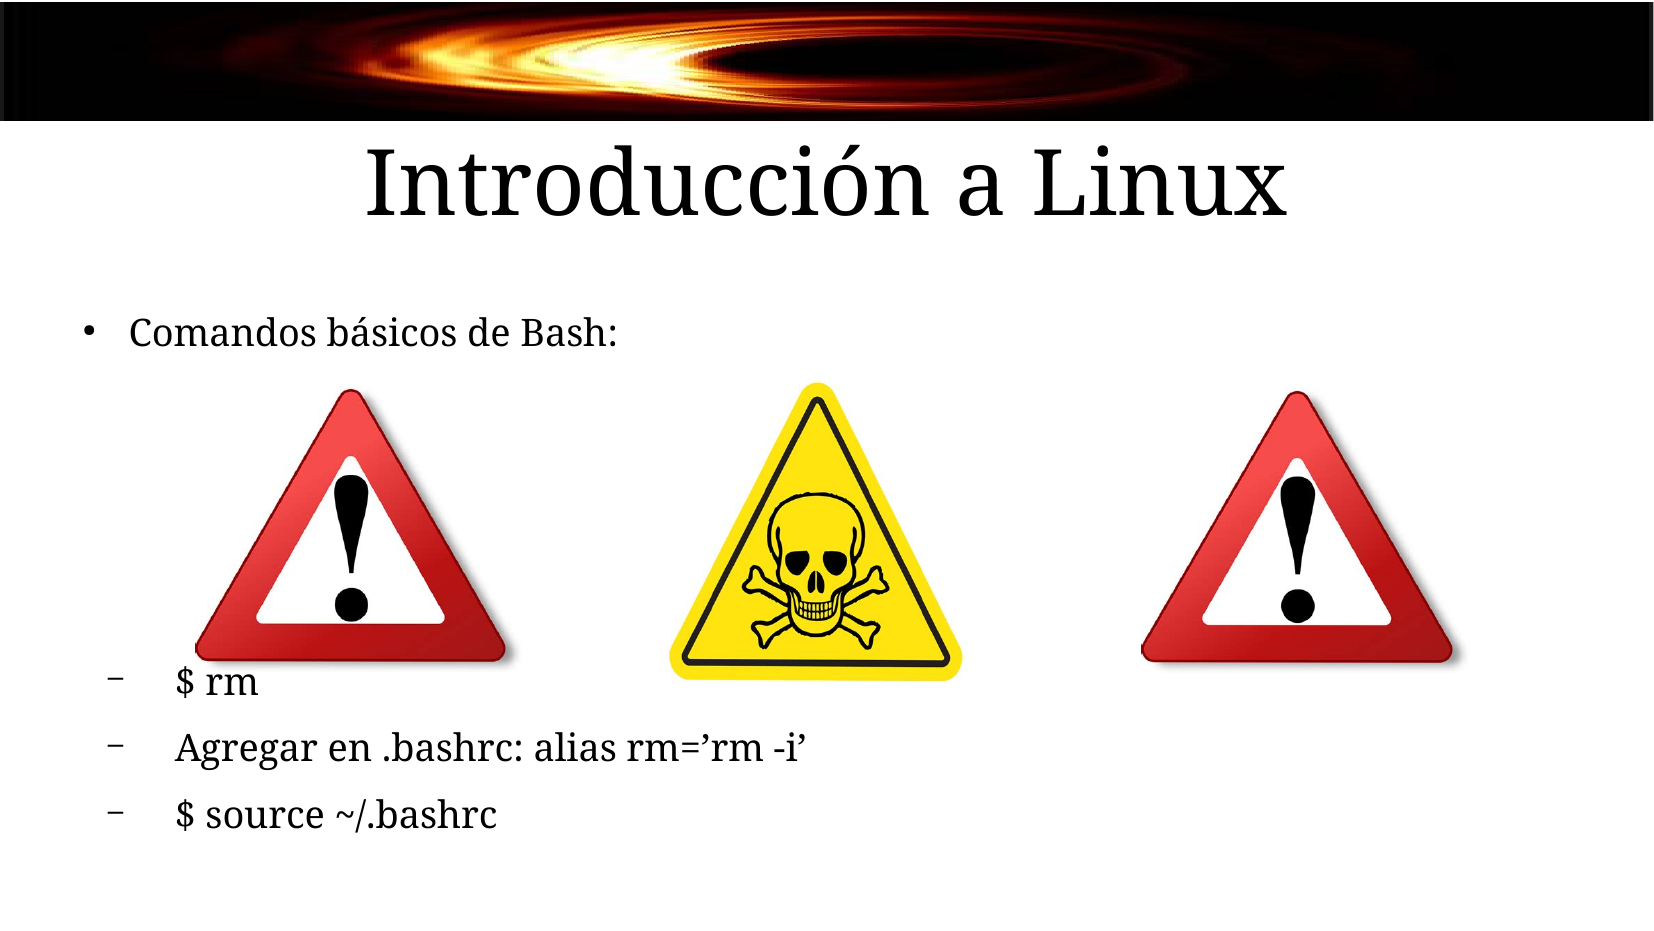

# Introducción a Linux
Comandos básicos de Bash:
$ rm
Agregar en .bashrc: alias rm=’rm -i’
$ source ~/.bashrc